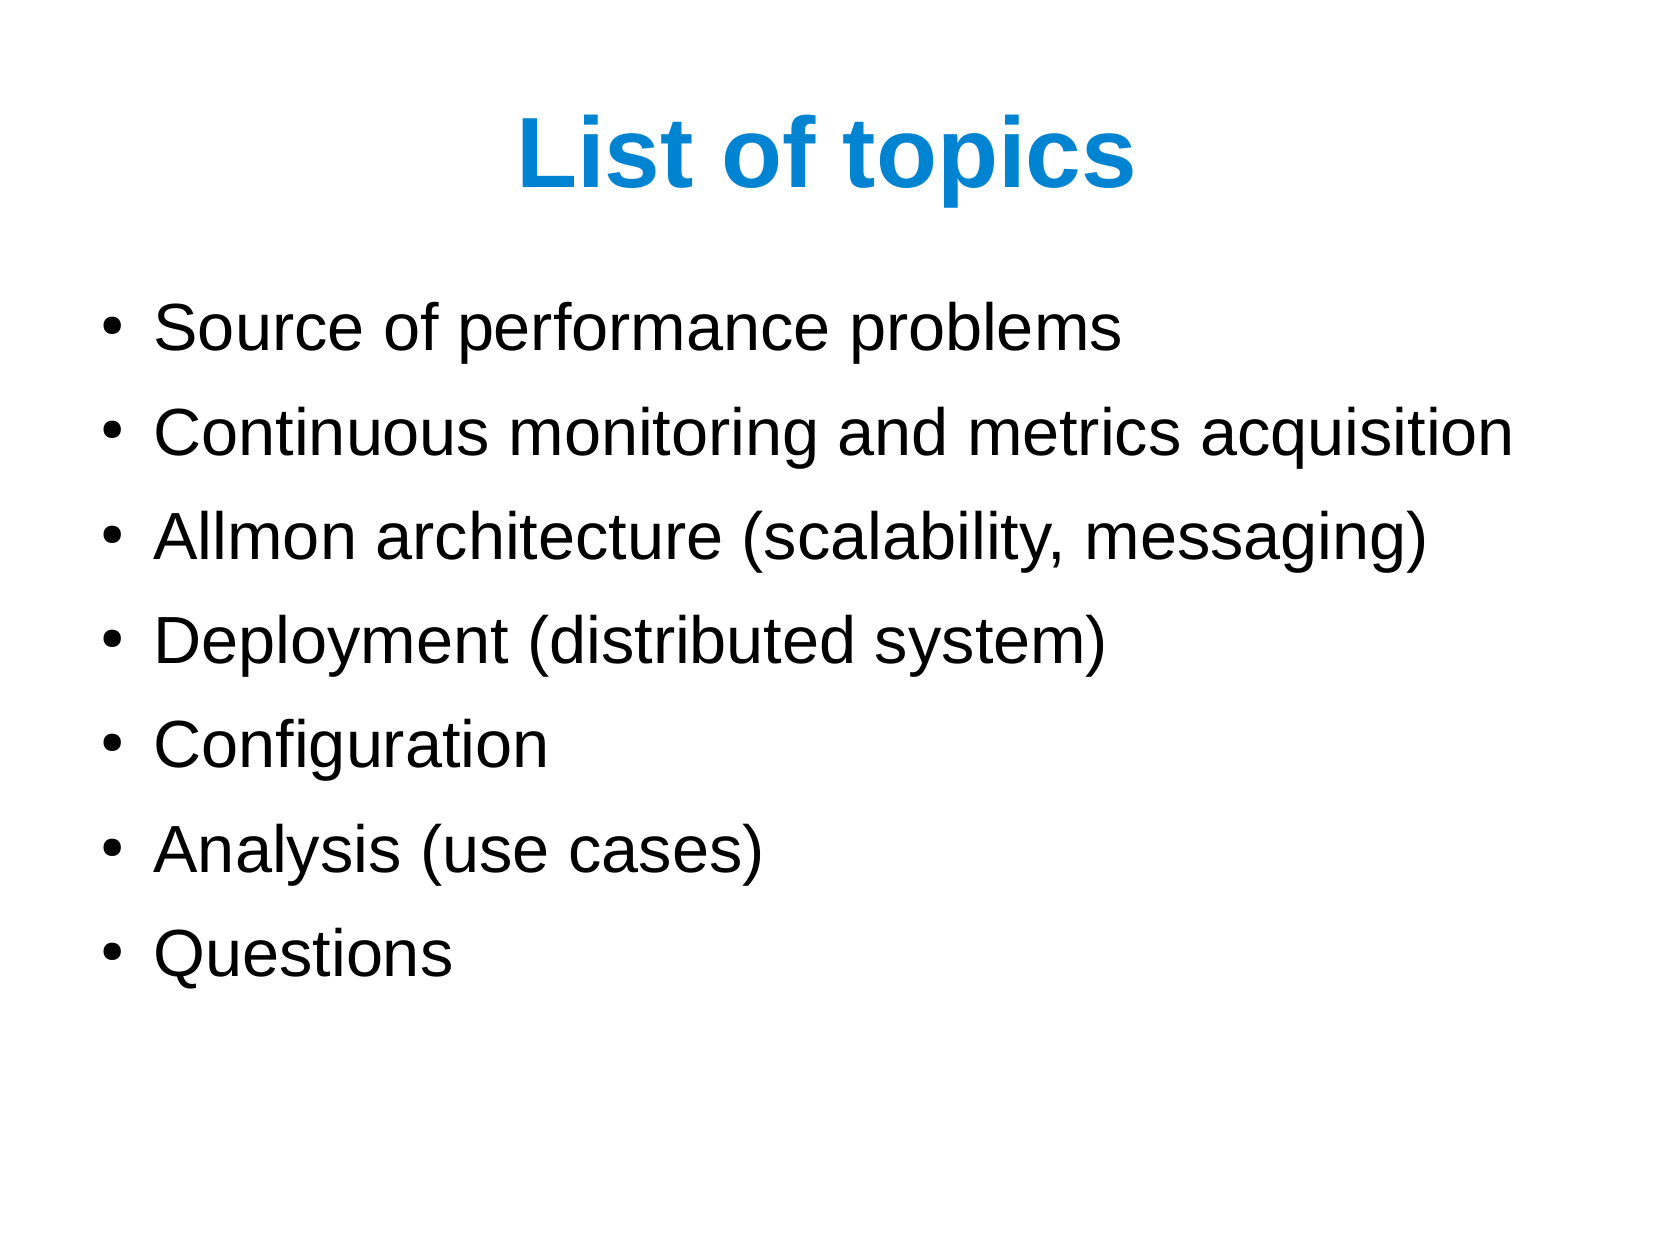

# List of topics
Source of performance problems
Continuous monitoring and metrics acquisition
Allmon architecture (scalability, messaging)
Deployment (distributed system)
Configuration
Analysis (use cases)
Questions